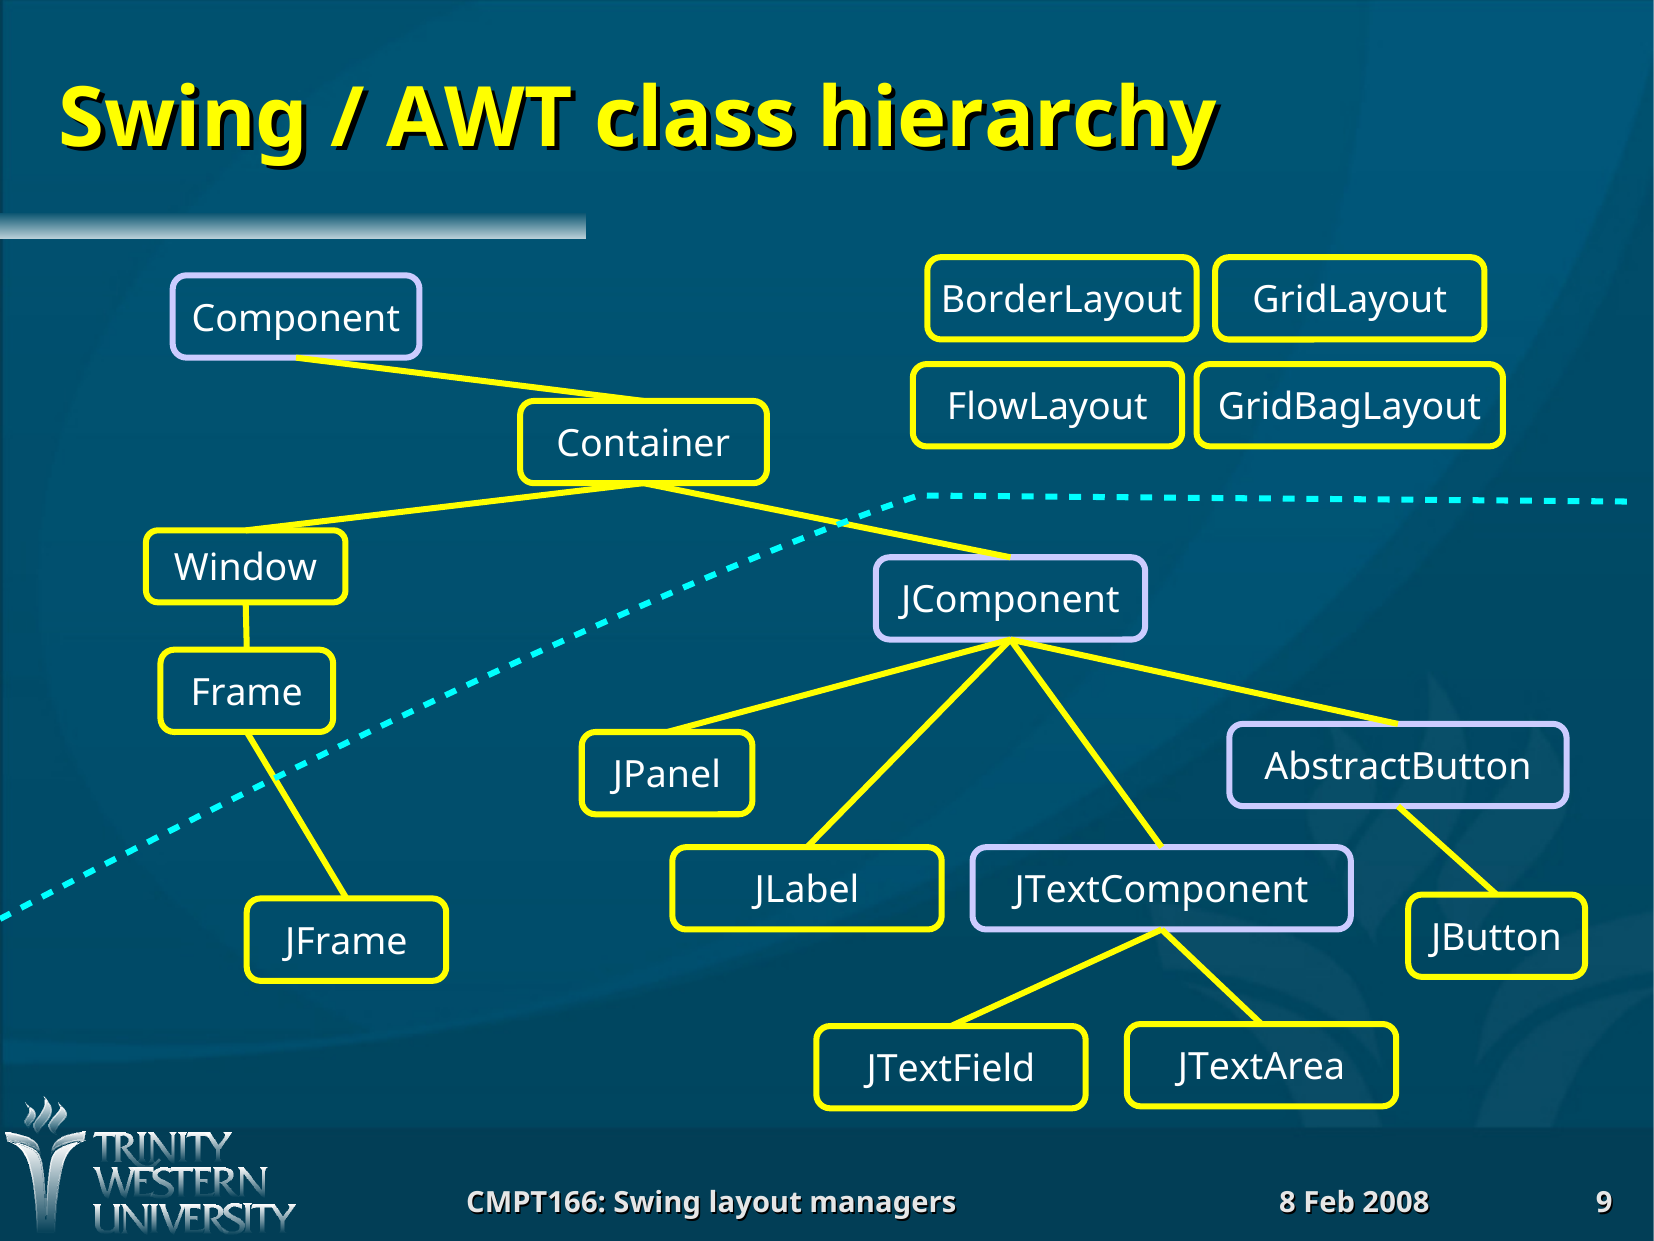

# Swing / AWT class hierarchy
BorderLayout
GridLayout
Component
FlowLayout
GridBagLayout
Container
Window
JComponent
Frame
AbstractButton
JPanel
JLabel
JTextComponent
JButton
JFrame
JTextArea
JTextField
CMPT166: Swing layout managers
8 Feb 2008
9